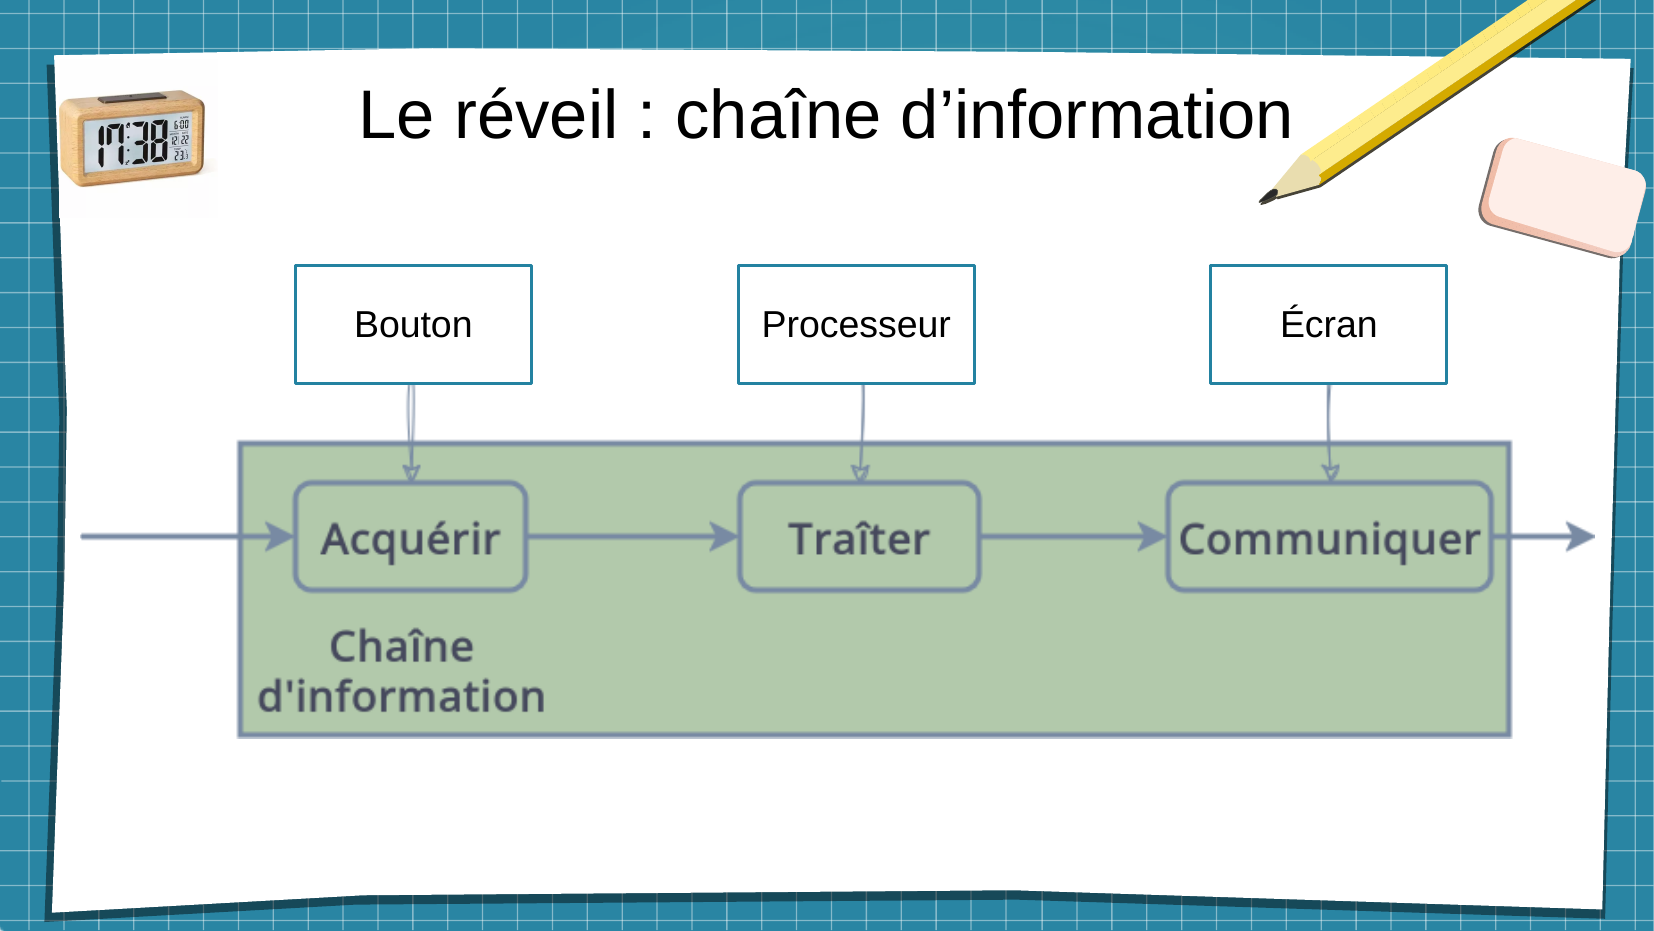

# Le réveil : chaîne d’information
Bouton
Processeur
Écran